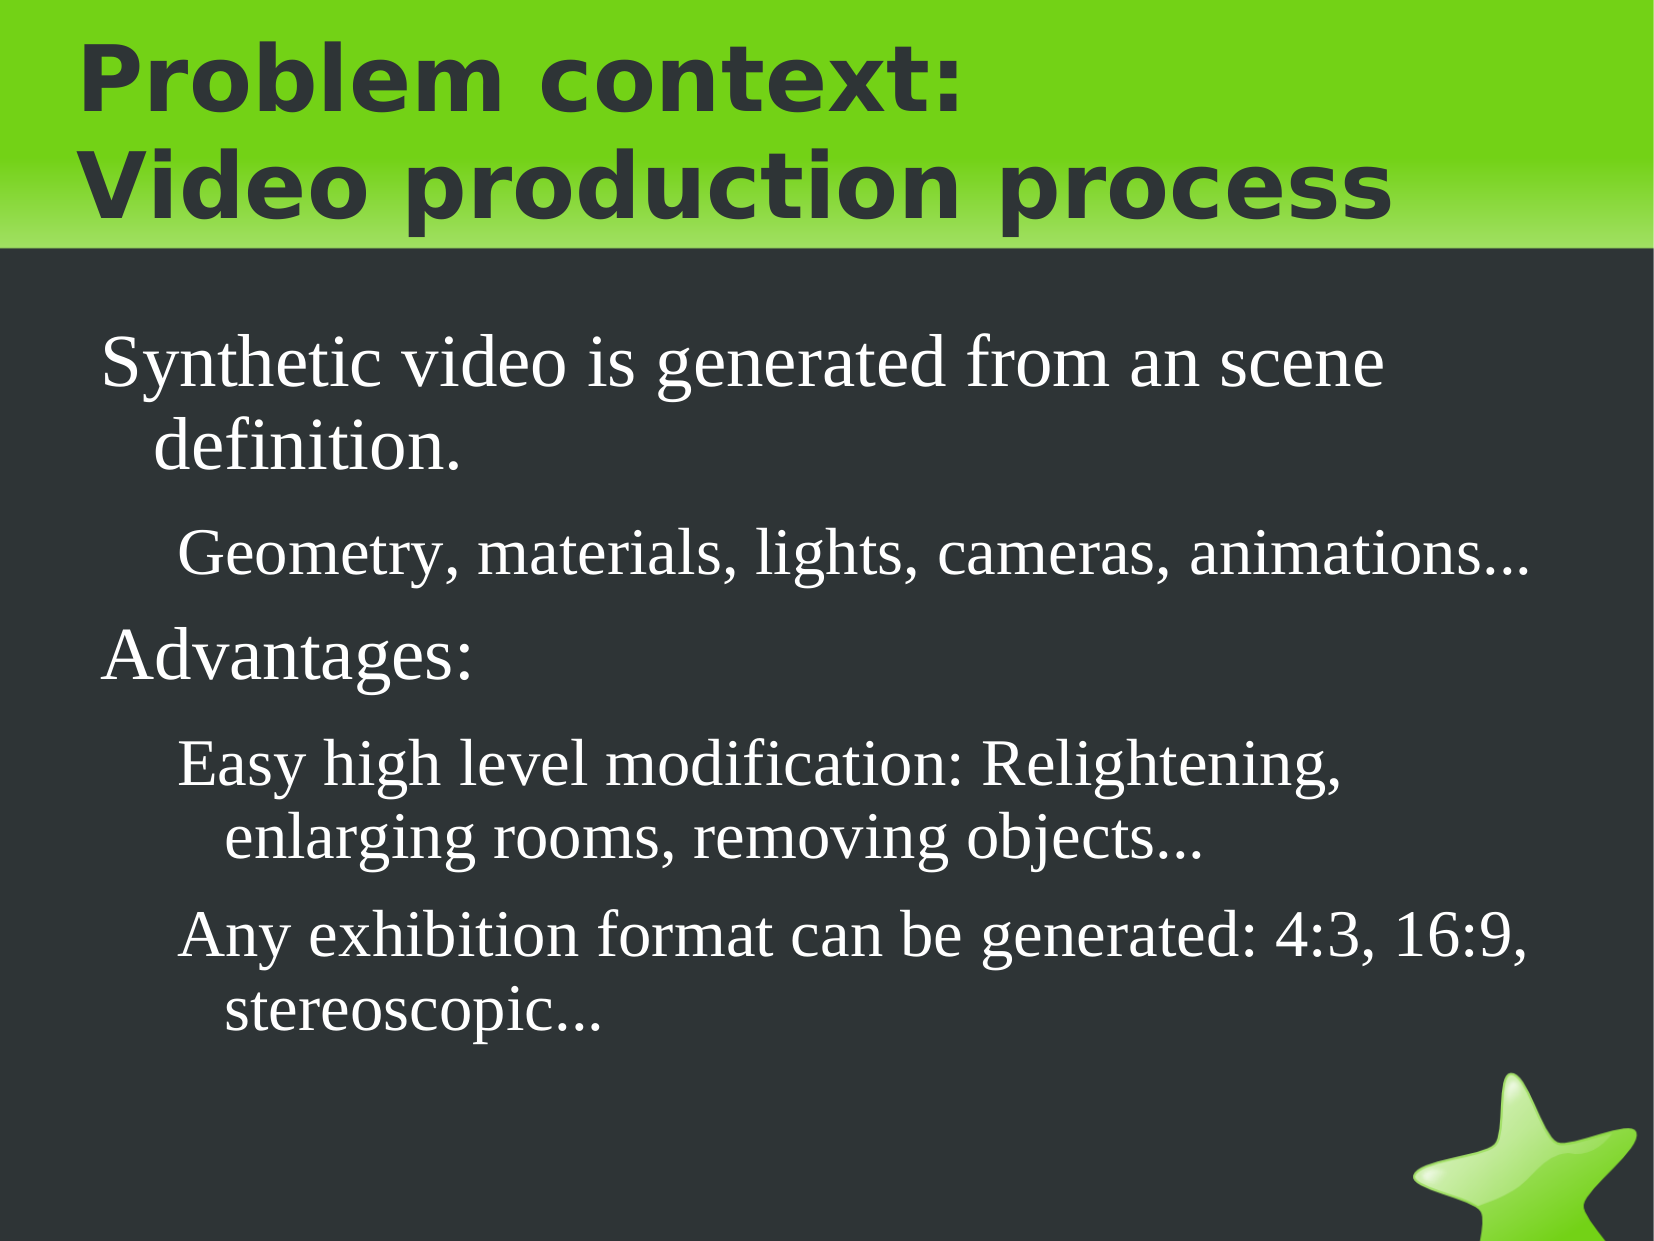

# Problem context: Video production process
Synthetic video is generated from an scene definition.
Geometry, materials, lights, cameras, animations...
Advantages:
Easy high level modification: Relightening, enlarging rooms, removing objects...
Any exhibition format can be generated: 4:3, 16:9, stereoscopic...